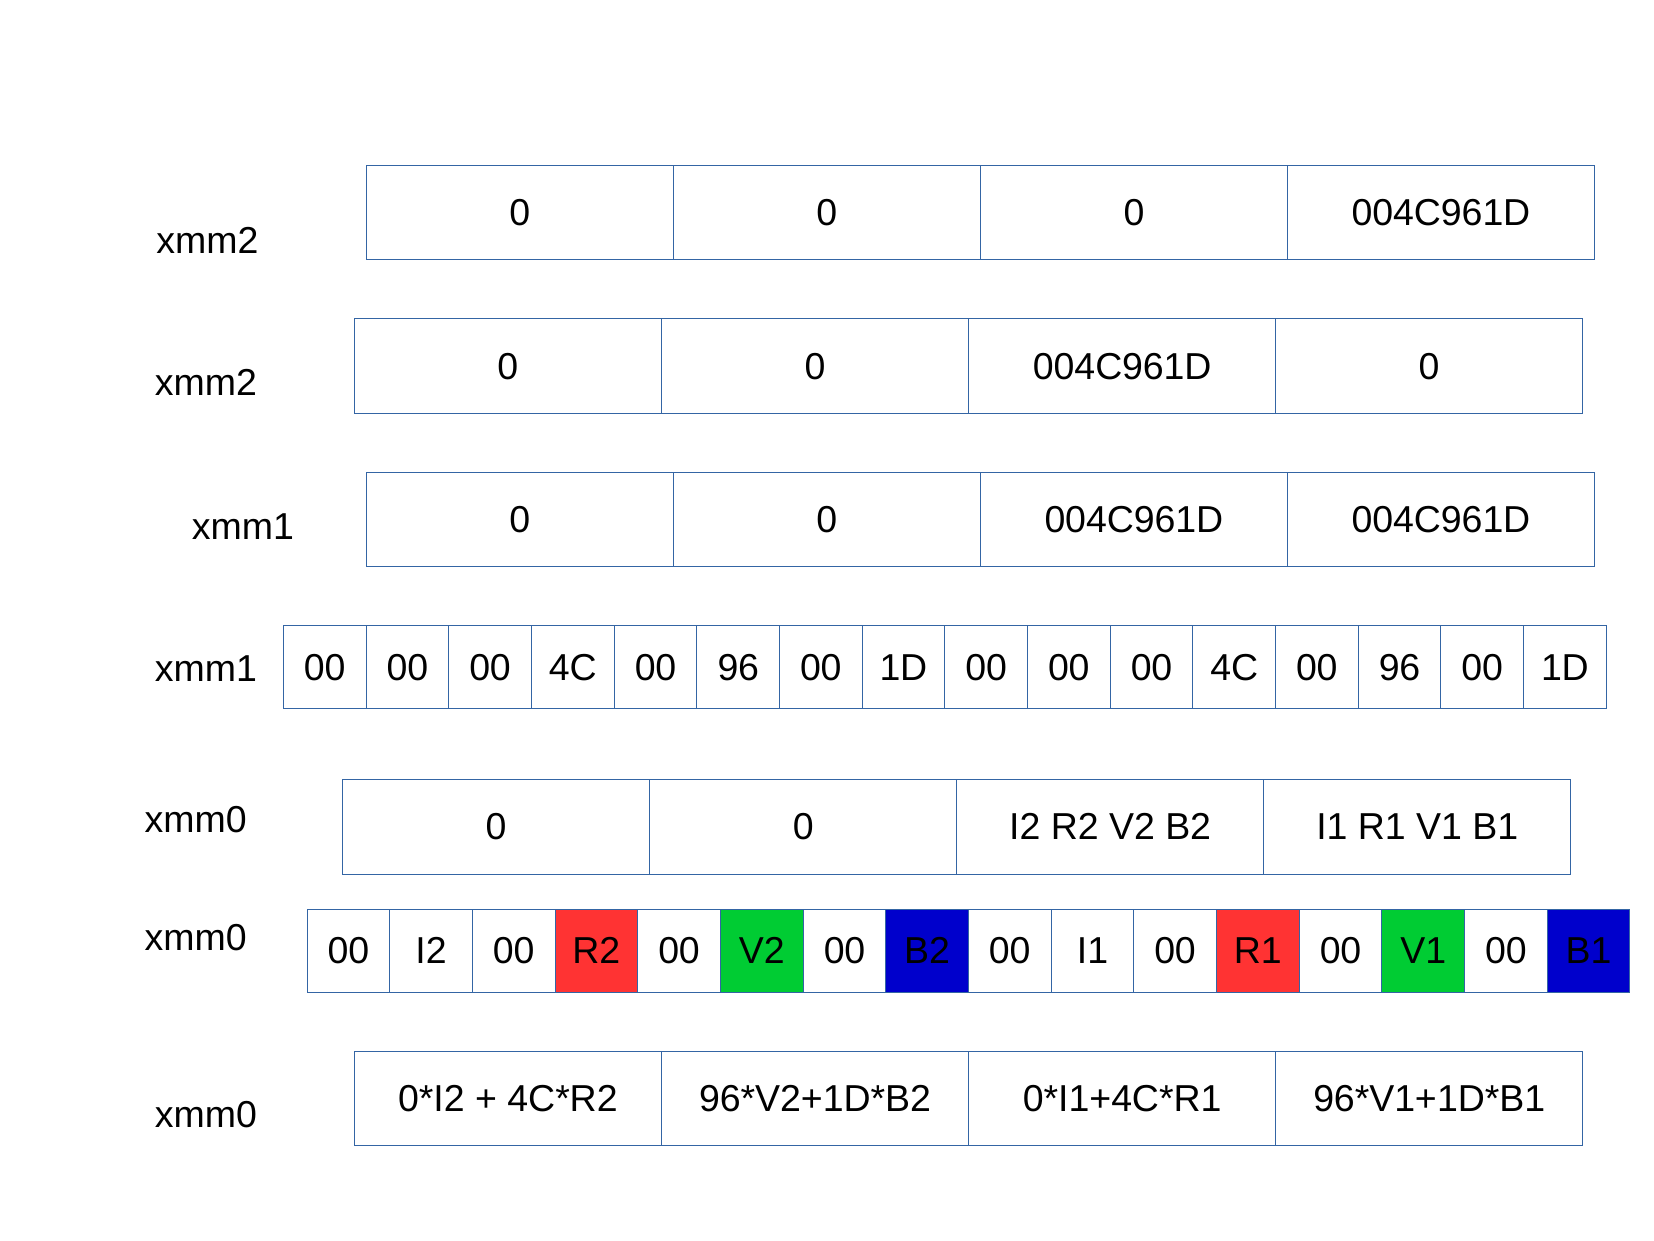

0
0
0
004C961D
xmm2
0
0
004C961D
0
xmm2
0
0
004C961D
004C961D
xmm1
00
00
00
4C
00
96
00
1D
00
00
00
4C
00
96
00
1D
xmm1
0
0
I2 R2 V2 B2
I1 R1 V1 B1
xmm0
xmm0
00
I2
00
R2
00
V2
00
B2
00
I1
00
R1
00
V1
00
B1
0*I2 + 4C*R2
96*V2+1D*B2
0*I1+4C*R1
96*V1+1D*B1
xmm0